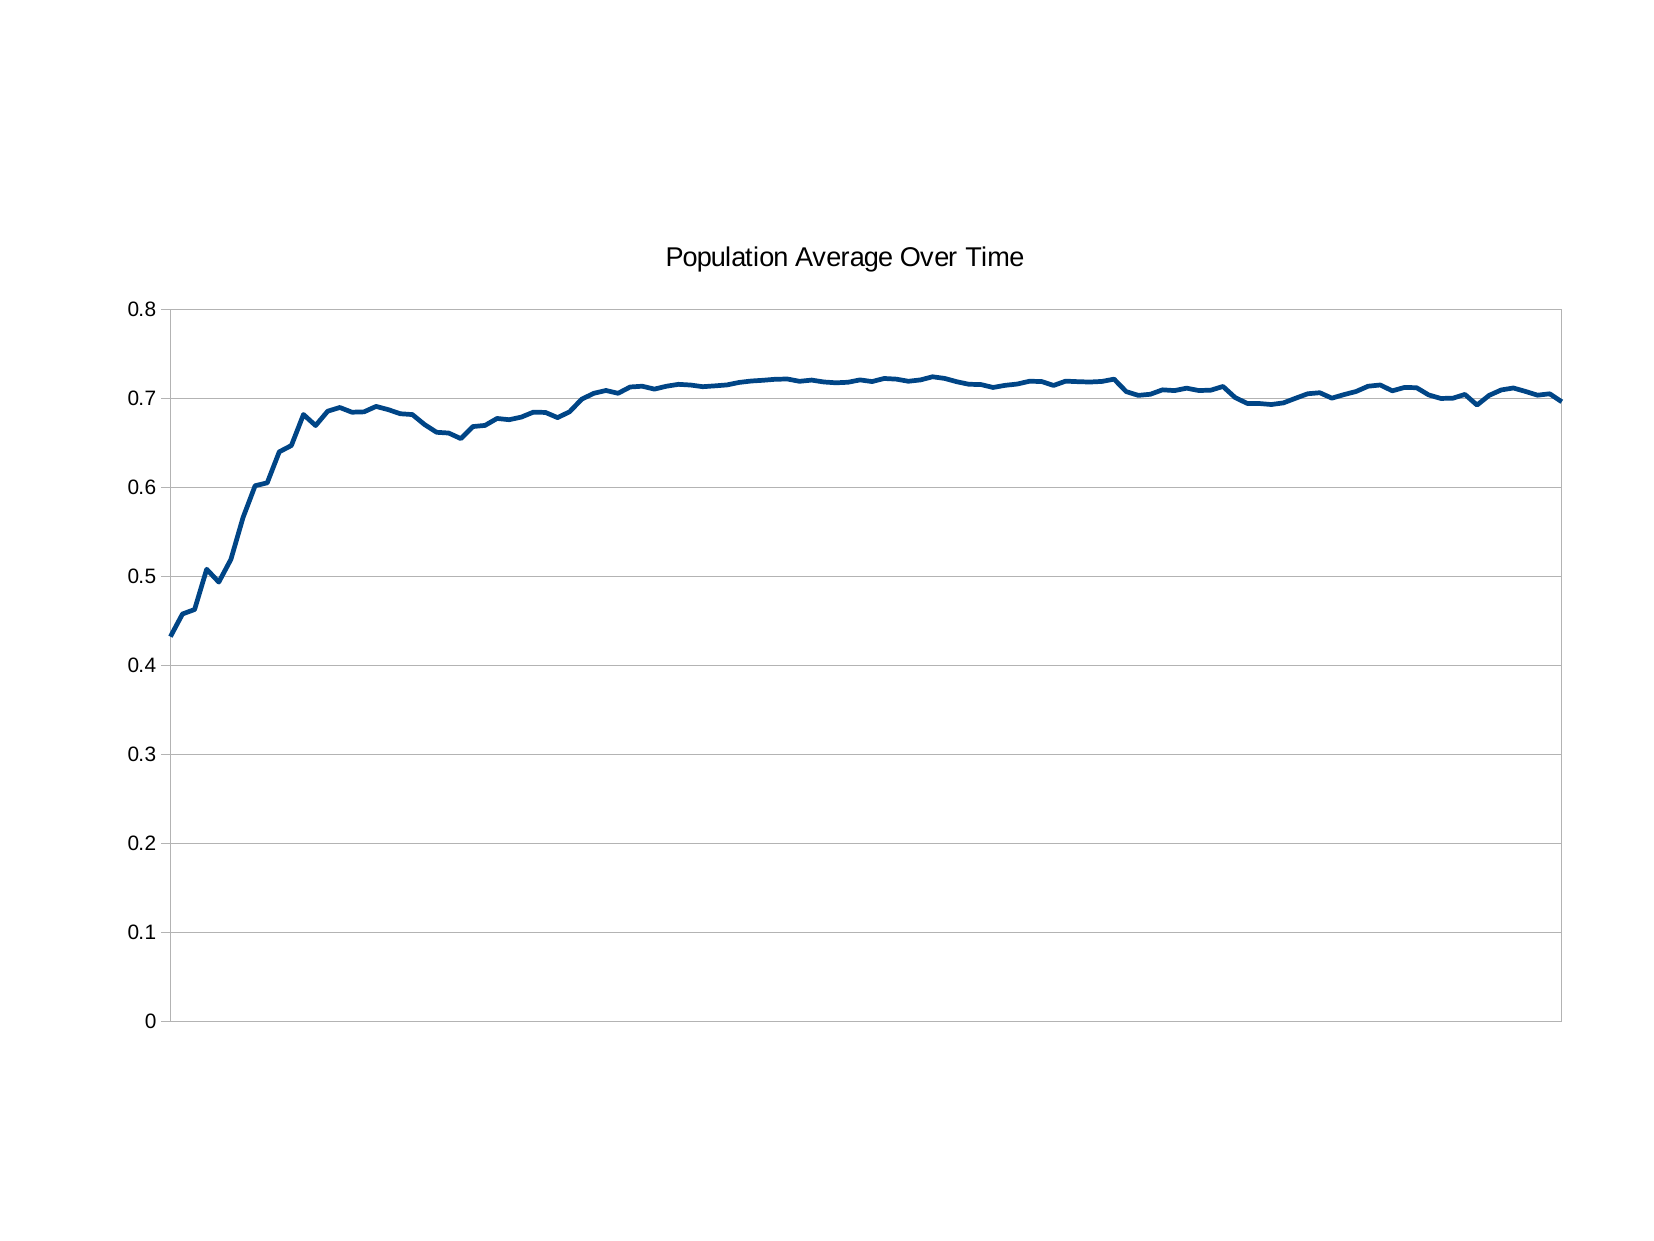

### Chart: Population Average Over Time
| Category | Column W |
|---|---|
| 1 | 0.432237583714608 |
| 2 | 0.457675220476096 |
| 3 | 0.46268815065314 |
| 4 | 0.507960347457065 |
| 5 | 0.493495126317883 |
| 6 | 0.519052118559777 |
| 7 | 0.565947218354221 |
| 8 | 0.601778728201048 |
| 9 | 0.6050295073271 |
| 10 | 0.639808368145348 |
| 11 | 0.646928254094556 |
| 12 | 0.681746900072939 |
| 13 | 0.669383661560904 |
| 14 | 0.685486705125655 |
| 15 | 0.68964425435979 |
| 16 | 0.684327962336715 |
| 17 | 0.684712552218023 |
| 18 | 0.690862674888933 |
| 19 | 0.687257144751674 |
| 20 | 0.682618858165904 |
| 21 | 0.68168224918772 |
| 22 | 0.67057058550494 |
| 23 | 0.661817850275181 |
| 24 | 0.660945892182216 |
| 25 | 0.654711226046018 |
| 26 | 0.668219945626948 |
| 27 | 0.669486439891254 |
| 28 | 0.677315827862874 |
| 29 | 0.675934951263179 |
| 30 | 0.67882932166302 |
| 31 | 0.684415821232014 |
| 32 | 0.684054439360785 |
| 33 | 0.678254094556064 |
| 34 | 0.684903189443671 |
| 35 | 0.699016975001658 |
| 36 | 0.705559976128904 |
| 37 | 0.708782574099861 |
| 38 | 0.705586499568994 |
| 39 | 0.7126765466481 |
| 40 | 0.713546847026059 |
| 41 | 0.710307671905046 |
| 42 | 0.713510377295935 |
| 43 | 0.715633910218155 |
| 44 | 0.714871361315563 |
| 45 | 0.712974935349115 |
| 46 | 0.713948014057423 |
| 47 | 0.714989059080963 |
| 48 | 0.717803859160533 |
| 49 | 0.71938531927591 |
| 50 | 0.720219149923745 |
| 51 | 0.721348053842583 |
| 52 | 0.72163815396857 |
| 53 | 0.719009017969631 |
| 54 | 0.720403156289371 |
| 55 | 0.718307804522246 |
| 56 | 0.717407665274186 |
| 57 | 0.717976261521119 |
| 58 | 0.720646840395199 |
| 59 | 0.718786884158875 |
| 60 | 0.722228300510576 |
| 61 | 0.721472382468006 |
| 62 | 0.719120084875008 |
| 63 | 0.720600424375041 |
| 64 | 0.724137988197069 |
| 65 | 0.722284662820768 |
| 66 | 0.718573038923148 |
| 67 | 0.715706849678403 |
| 68 | 0.715395199257344 |
| 69 | 0.712156024136331 |
| 70 | 0.714539818314435 |
| 71 | 0.715993634374378 |
| 72 | 0.719080299714873 |
| 73 | 0.718810092168954 |
| 74 | 0.714383993103906 |
| 75 | 0.719219547775347 |
| 76 | 0.718622770373318 |
| 77 | 0.718236522777004 |
| 78 | 0.718919501359326 |
| 79 | 0.721497248193091 |
| 80 | 0.707526026125588 |
| 81 | 0.703278960281149 |
| 82 | 0.704499038525297 |
| 83 | 0.709516941847357 |
| 84 | 0.708608514024269 |
| 85 | 0.711313904913467 |
| 86 | 0.708711292354618 |
| 87 | 0.709056097075791 |
| 88 | 0.713270008620118 |
| 89 | 0.700888535243021 |
| 90 | 0.694212916915324 |
| 91 | 0.694078641999867 |
| 92 | 0.692987865526159 |
| 93 | 0.694854452622505 |
| 94 | 0.700011604005039 |
| 95 | 0.705062661627213 |
| 96 | 0.70621477355613 |
| 97 | 0.700150852065513 |
| 98 | 0.704140972084079 |
| 99 | 0.707655327896028 |
| 100 | 0.713517008155958 |
| 101 | 0.714904515615675 |
| 102 | 0.708381407068497 |
| 103 | 0.712107950401167 |
| 104 | 0.711875870300378 |
| 105 | 0.703801140507924 |
| 106 | 0.699792785624296 |
| 107 | 0.700058020025197 |
| 108 | 0.704296797294609 |
| 109 | 0.692374510974074 |
| 110 | 0.703280617996154 |
| 111 | 0.709356143491811 |
| 112 | 0.7115294078642 |
| 113 | 0.707663616471056 |
| 114 | 0.70345302035674 |
| 115 | 0.705012930177044 |
| 116 | 0.696059611431603 |